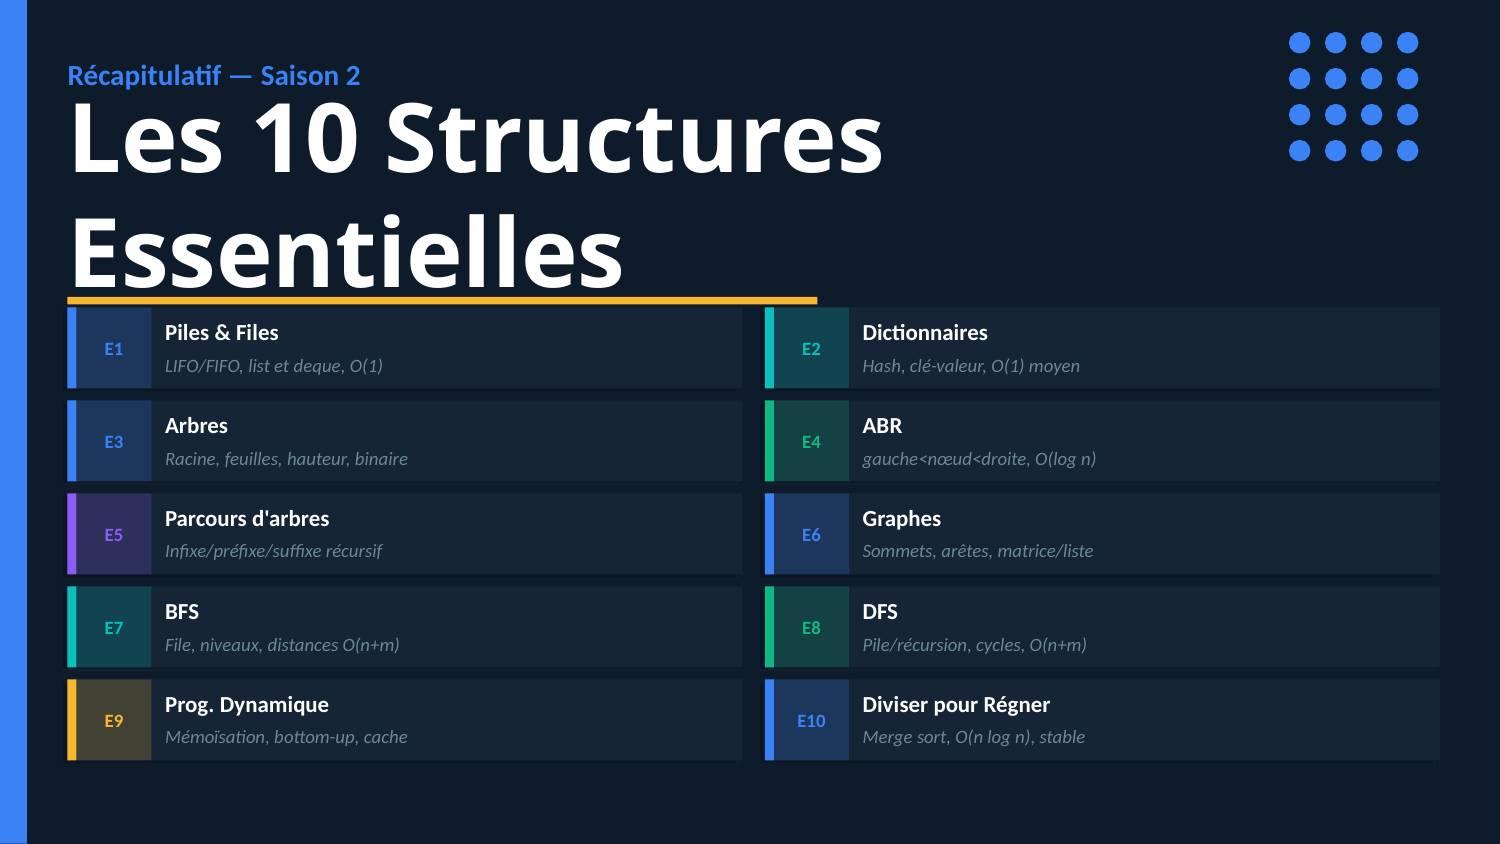

Récapitulatif — Saison 2
Les 10 Structures
Essentielles
E1
E2
Piles & Files
Dictionnaires
LIFO/FIFO, list et deque, O(1)
Hash, clé-valeur, O(1) moyen
E3
E4
Arbres
ABR
Racine, feuilles, hauteur, binaire
gauche<nœud<droite, O(log n)
E5
E6
Parcours d'arbres
Graphes
Infixe/préfixe/suffixe récursif
Sommets, arêtes, matrice/liste
E7
E8
BFS
DFS
File, niveaux, distances O(n+m)
Pile/récursion, cycles, O(n+m)
E9
E10
Prog. Dynamique
Diviser pour Régner
Mémoïsation, bottom-up, cache
Merge sort, O(n log n), stable